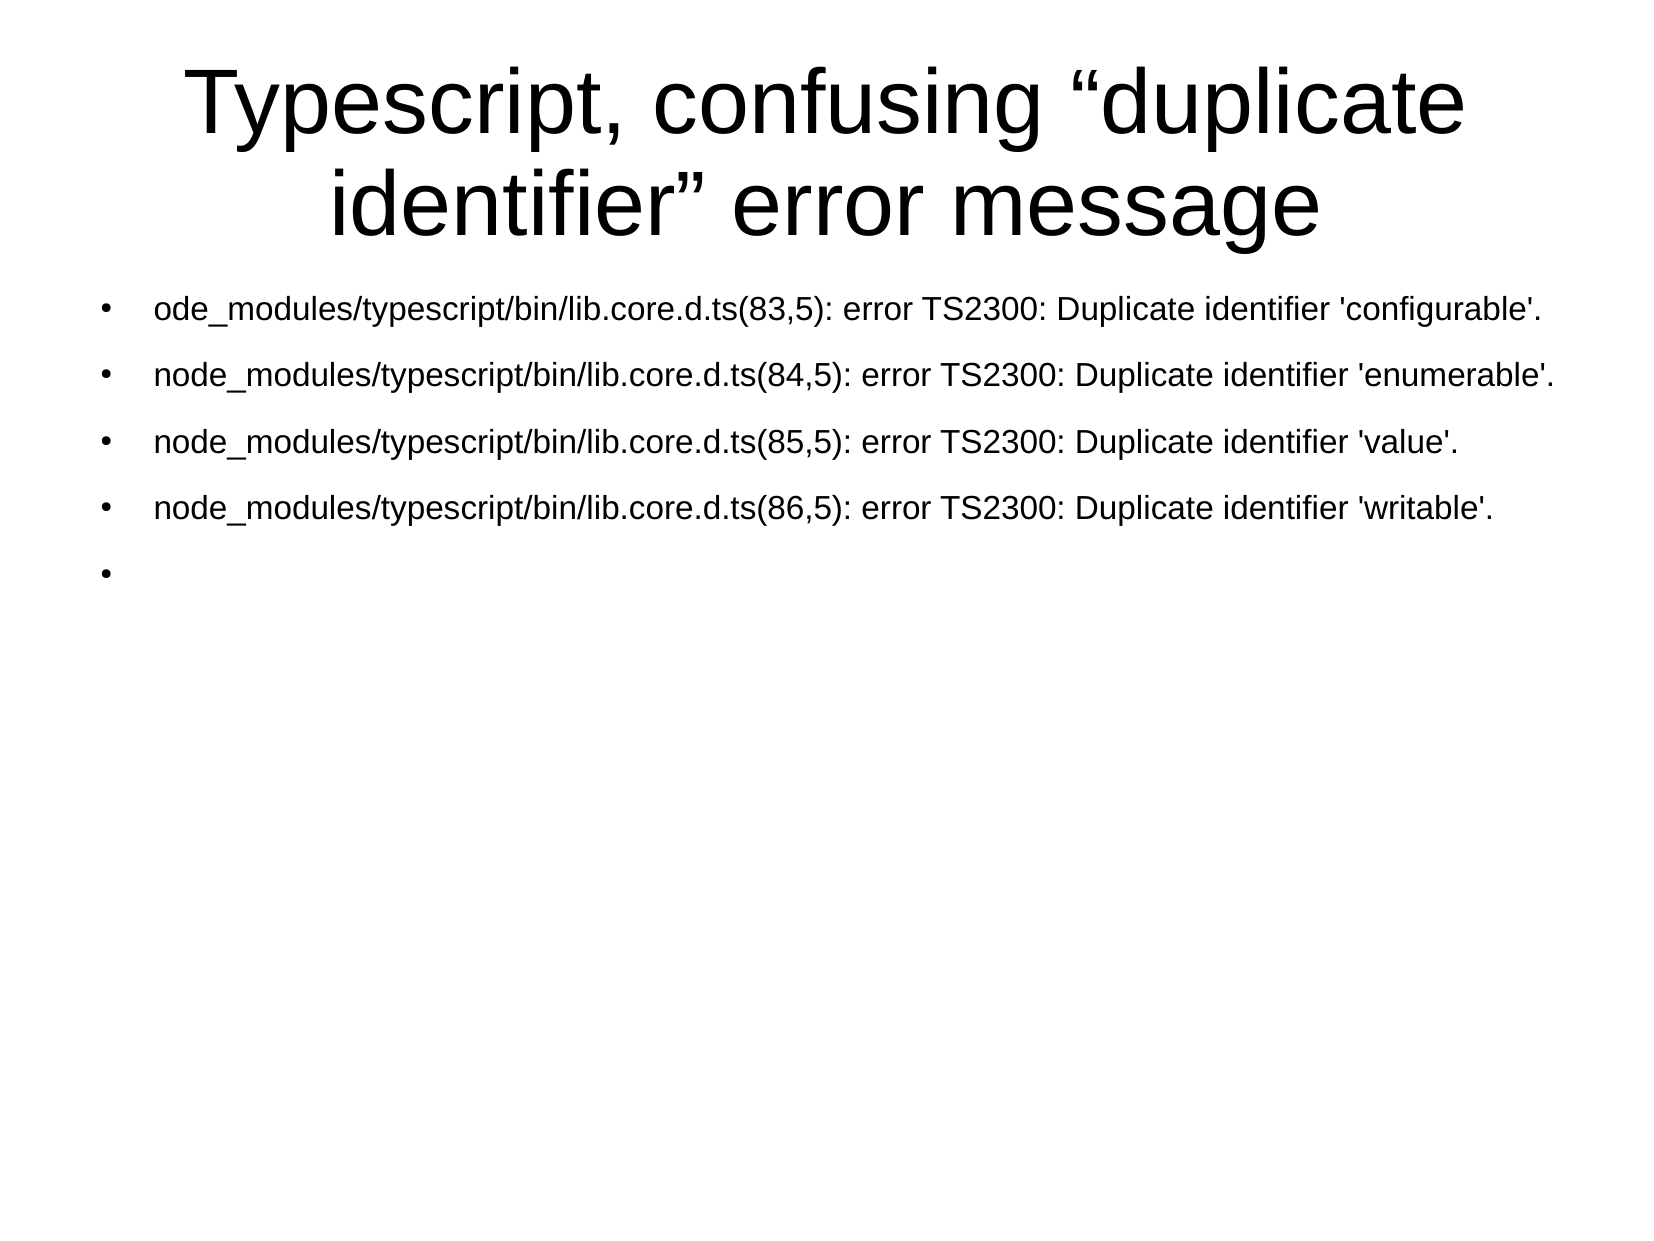

# Typescript, confusing “duplicate identifier” error message
ode_modules/typescript/bin/lib.core.d.ts(83,5): error TS2300: Duplicate identifier 'configurable'.
node_modules/typescript/bin/lib.core.d.ts(84,5): error TS2300: Duplicate identifier 'enumerable'.
node_modules/typescript/bin/lib.core.d.ts(85,5): error TS2300: Duplicate identifier 'value'.
node_modules/typescript/bin/lib.core.d.ts(86,5): error TS2300: Duplicate identifier 'writable'.